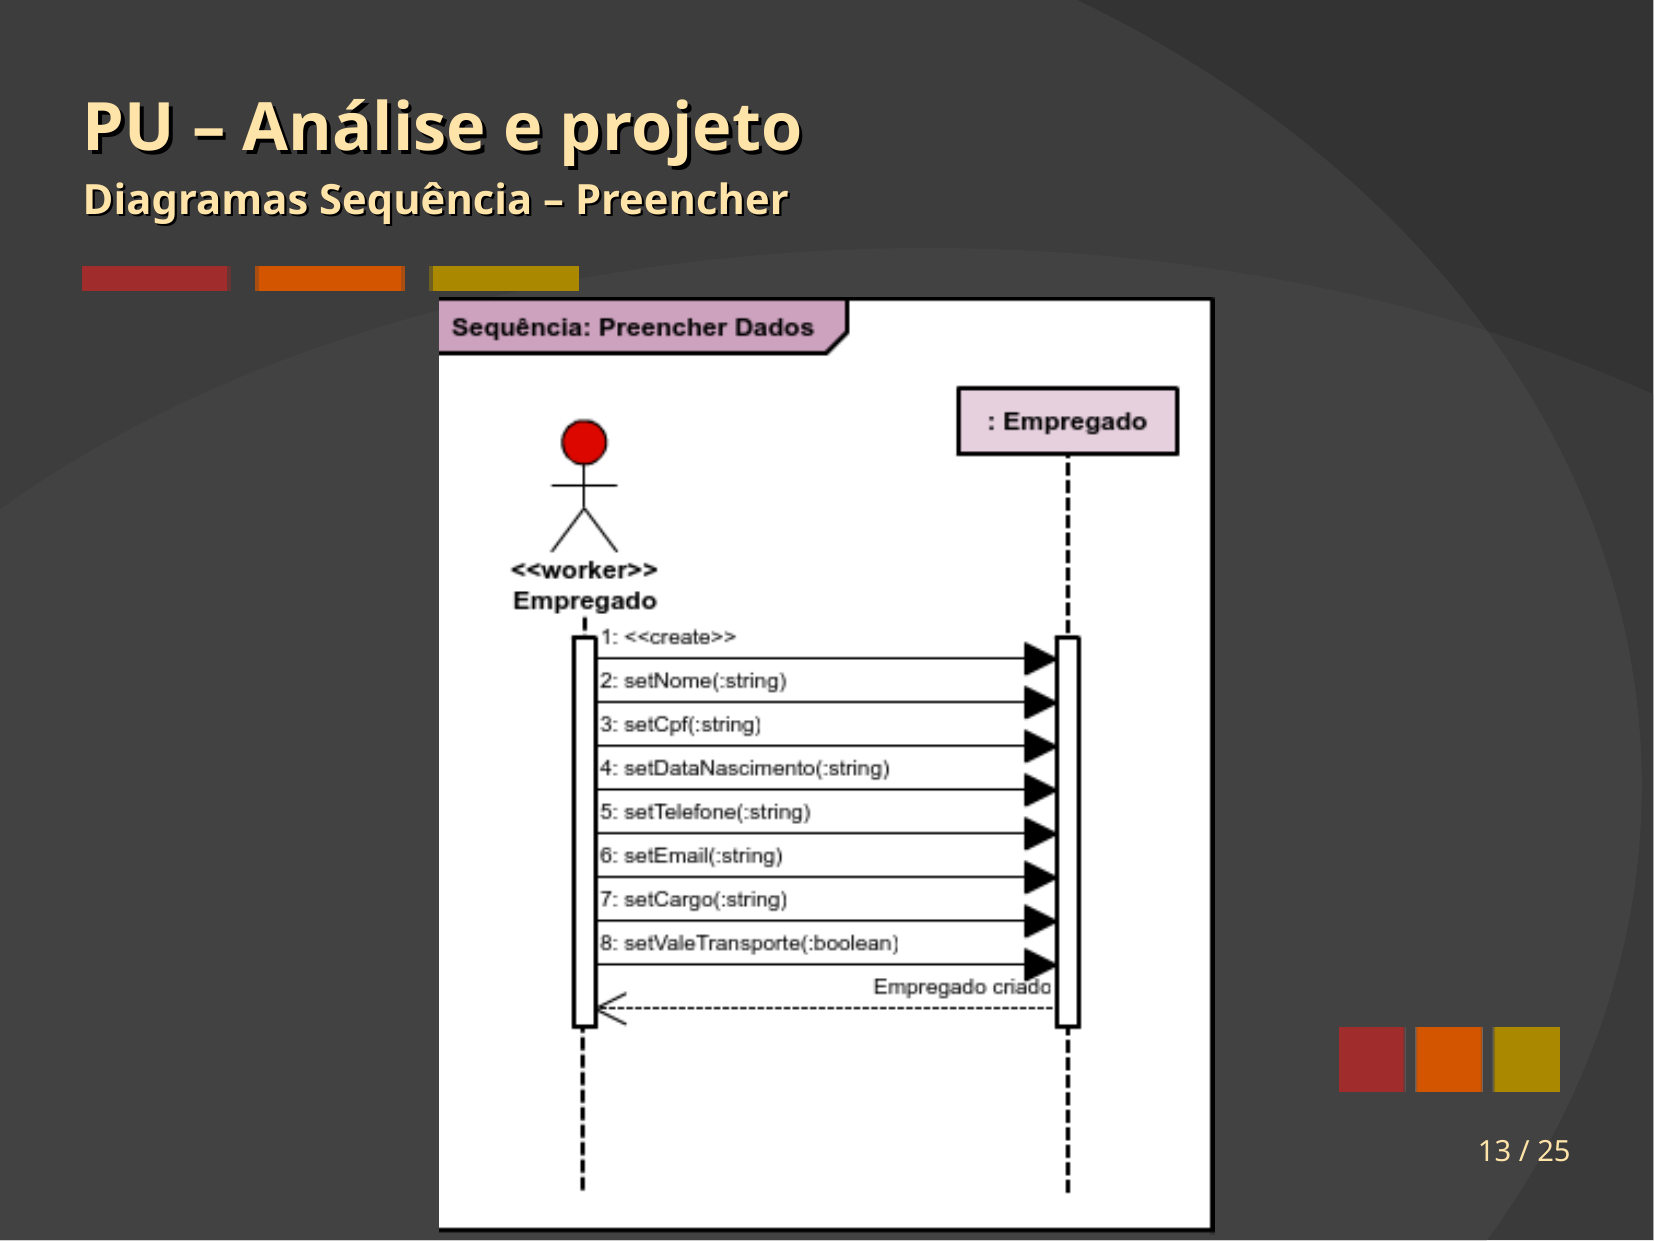

# PU – Análise e projeto Diagramas Sequência – Preencher
13